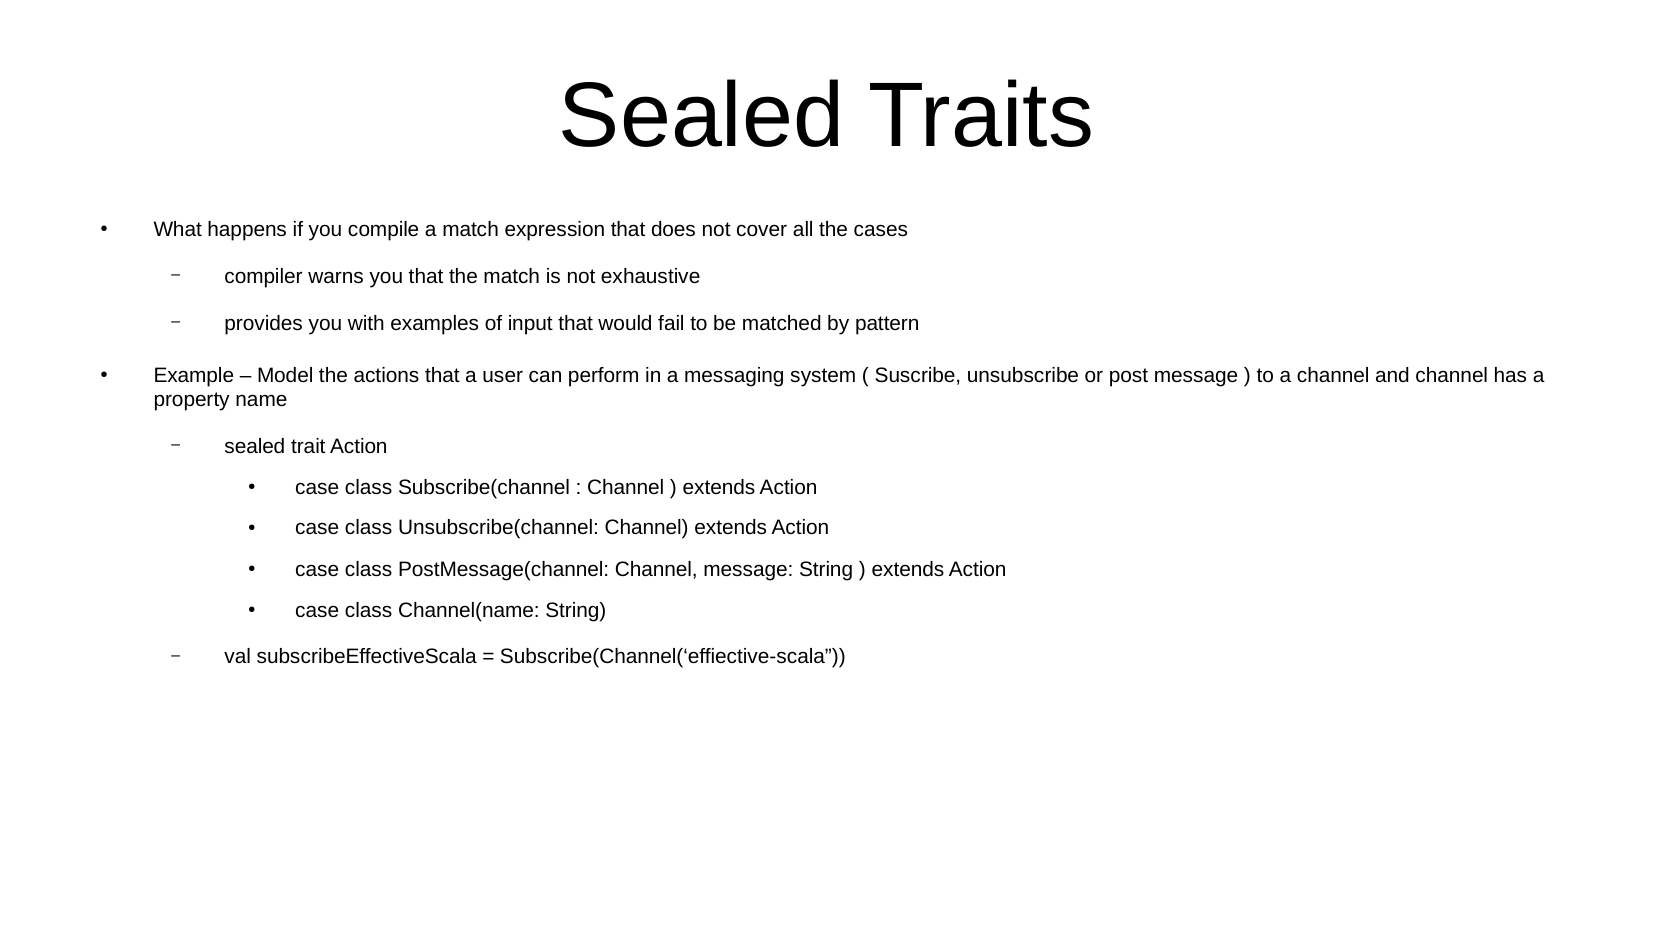

# Sealed Traits
What happens if you compile a match expression that does not cover all the cases
compiler warns you that the match is not exhaustive
provides you with examples of input that would fail to be matched by pattern
Example – Model the actions that a user can perform in a messaging system ( Suscribe, unsubscribe or post message ) to a channel and channel has a property name
sealed trait Action
case class Subscribe(channel : Channel ) extends Action
case class Unsubscribe(channel: Channel) extends Action
case class PostMessage(channel: Channel, message: String ) extends Action
case class Channel(name: String)
val subscribeEffectiveScala = Subscribe(Channel(‘effiective-scala”))